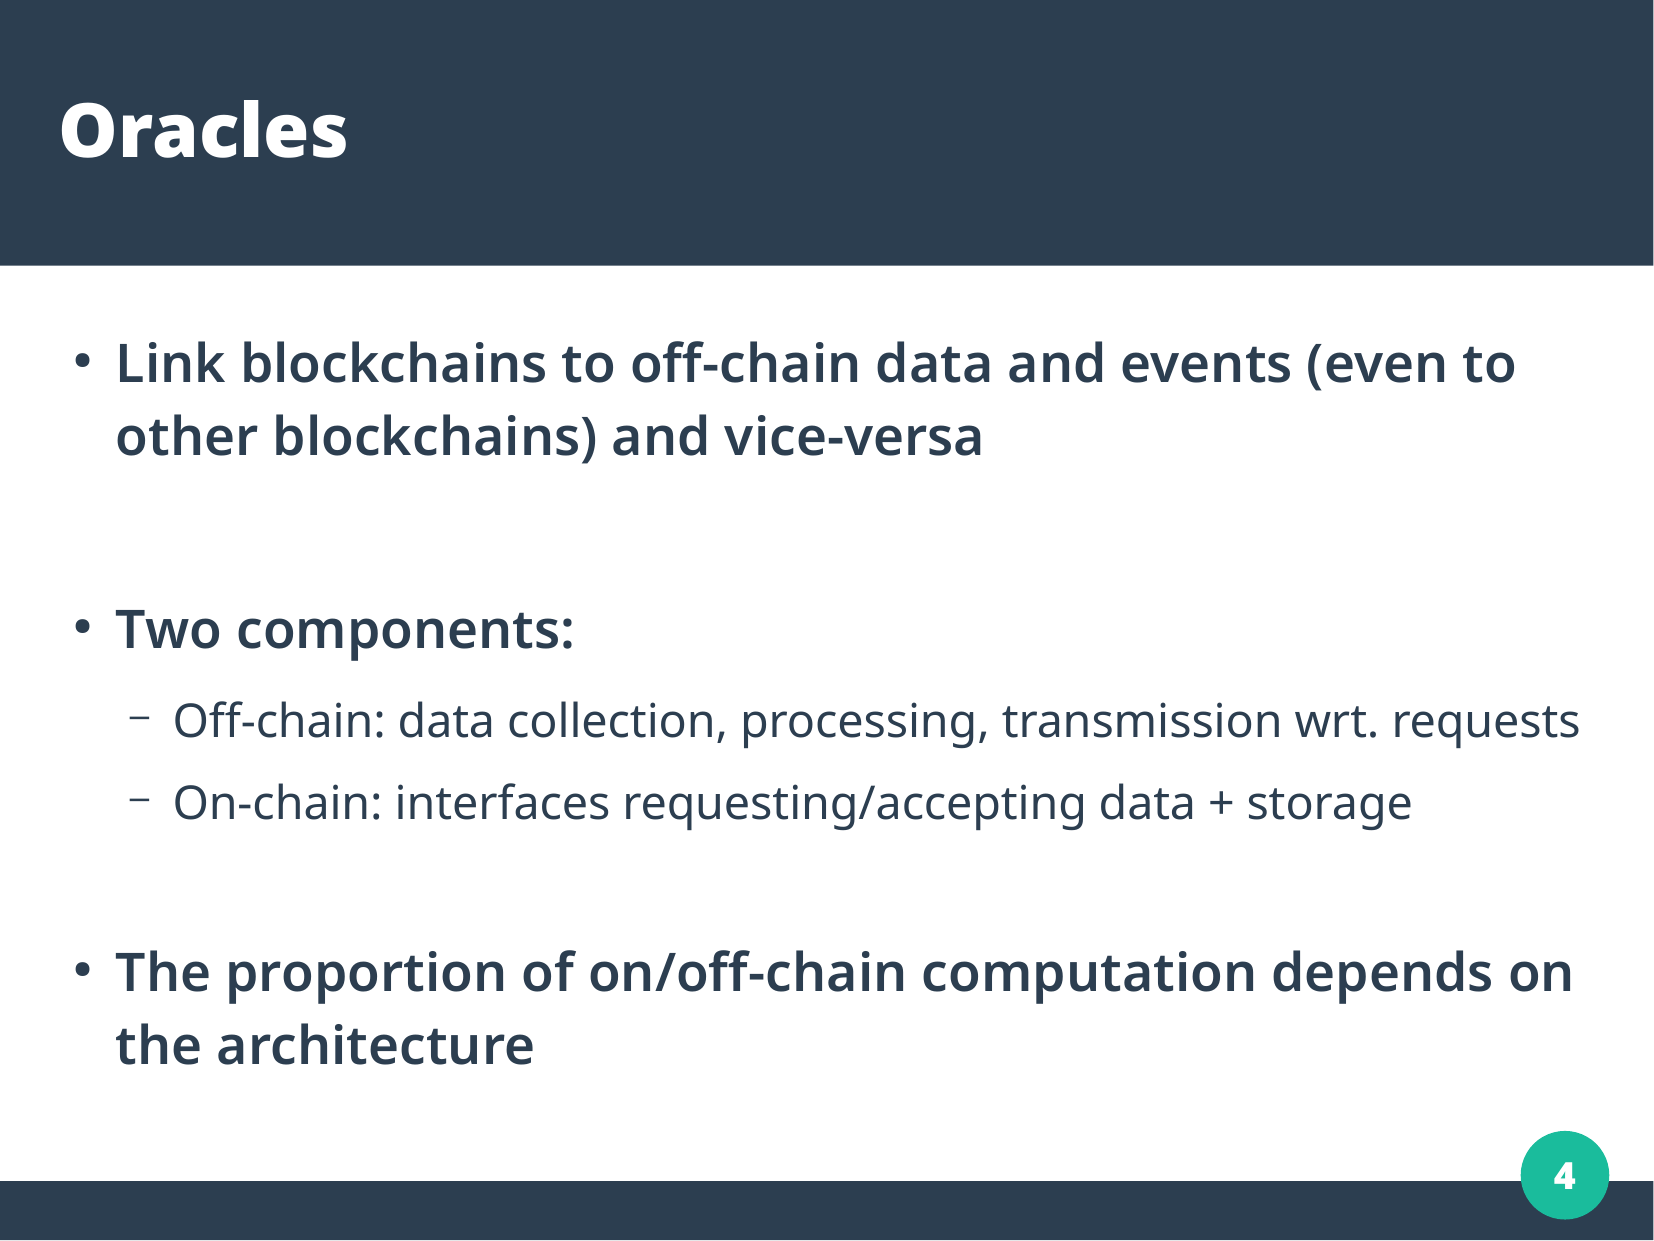

# Oracles
Link blockchains to off-chain data and events (even to other blockchains) and vice-versa
Two components:
Off-chain: data collection, processing, transmission wrt. requests
On-chain: interfaces requesting/accepting data + storage
The proportion of on/off-chain computation depends on the architecture
4